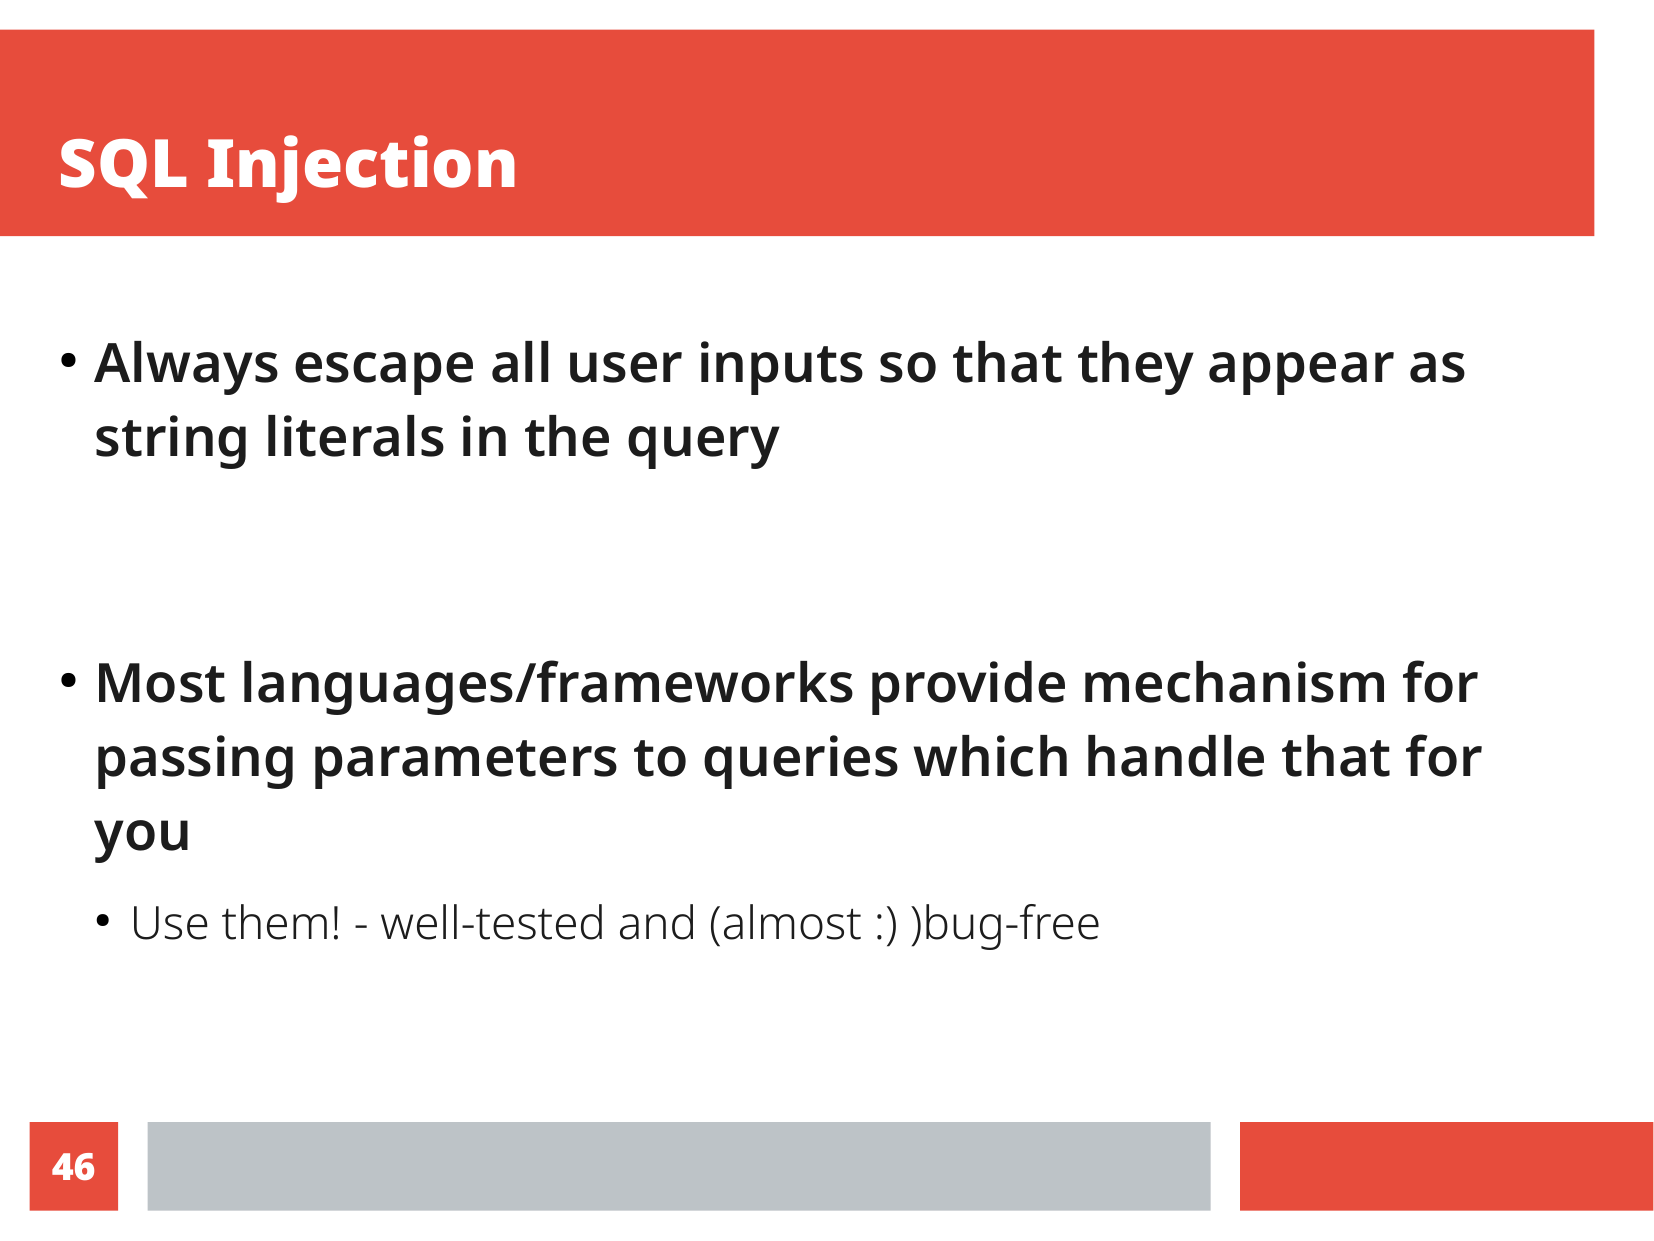

# SQL Injection
Always escape all user inputs so that they appear as string literals in the query
Most languages/frameworks provide mechanism for passing parameters to queries which handle that for you
Use them! - well-tested and (almost :) )bug-free
46